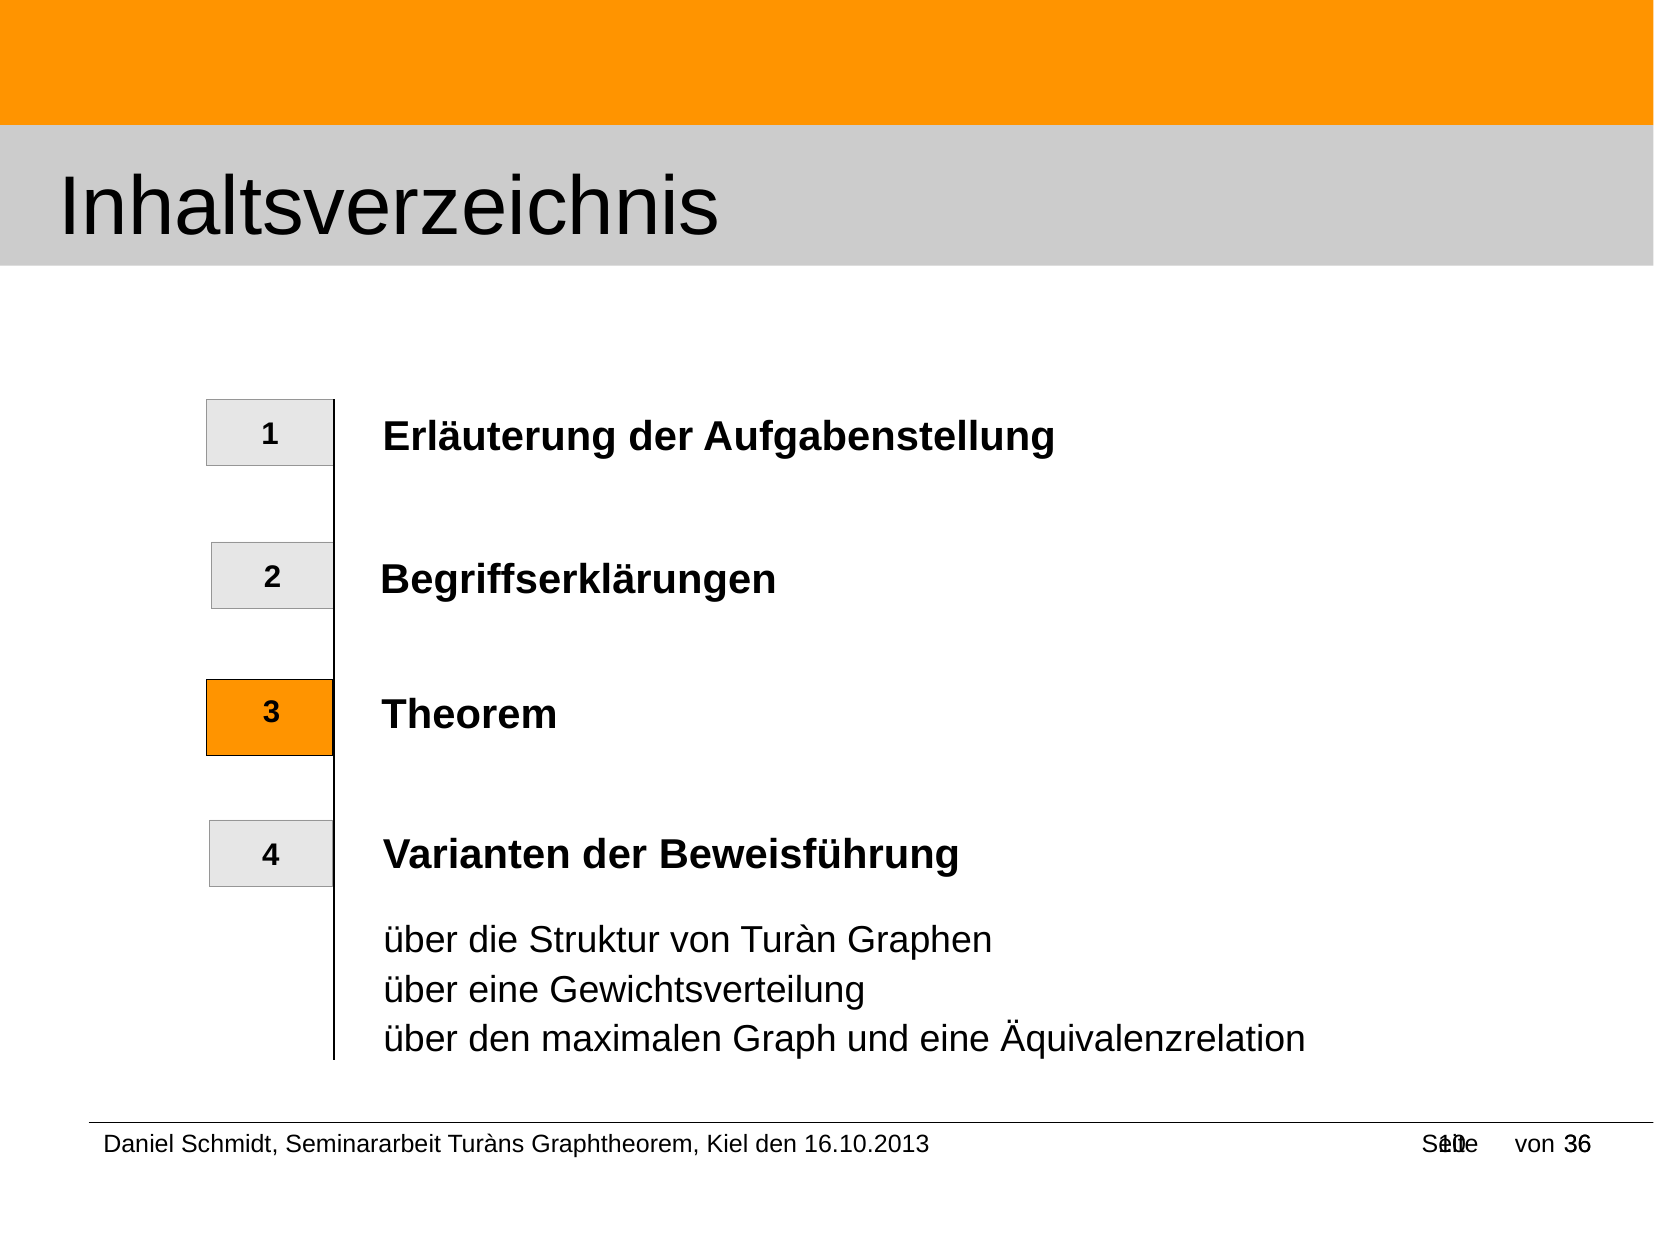

# Inhaltsverzeichnis
1
Erläuterung der Aufgabenstellung
2
Begriffserklärungen
3
Theorem
3
4
Varianten der Beweisführung
über die Struktur von Turàn Graphen
über eine Gewichtsverteilung
über den maximalen Graph und eine Äquivalenzrelation
36
36
Daniel Schmidt, Seminararbeit Turàns Graphtheorem, Kiel den 16.10.2013
von
Seite